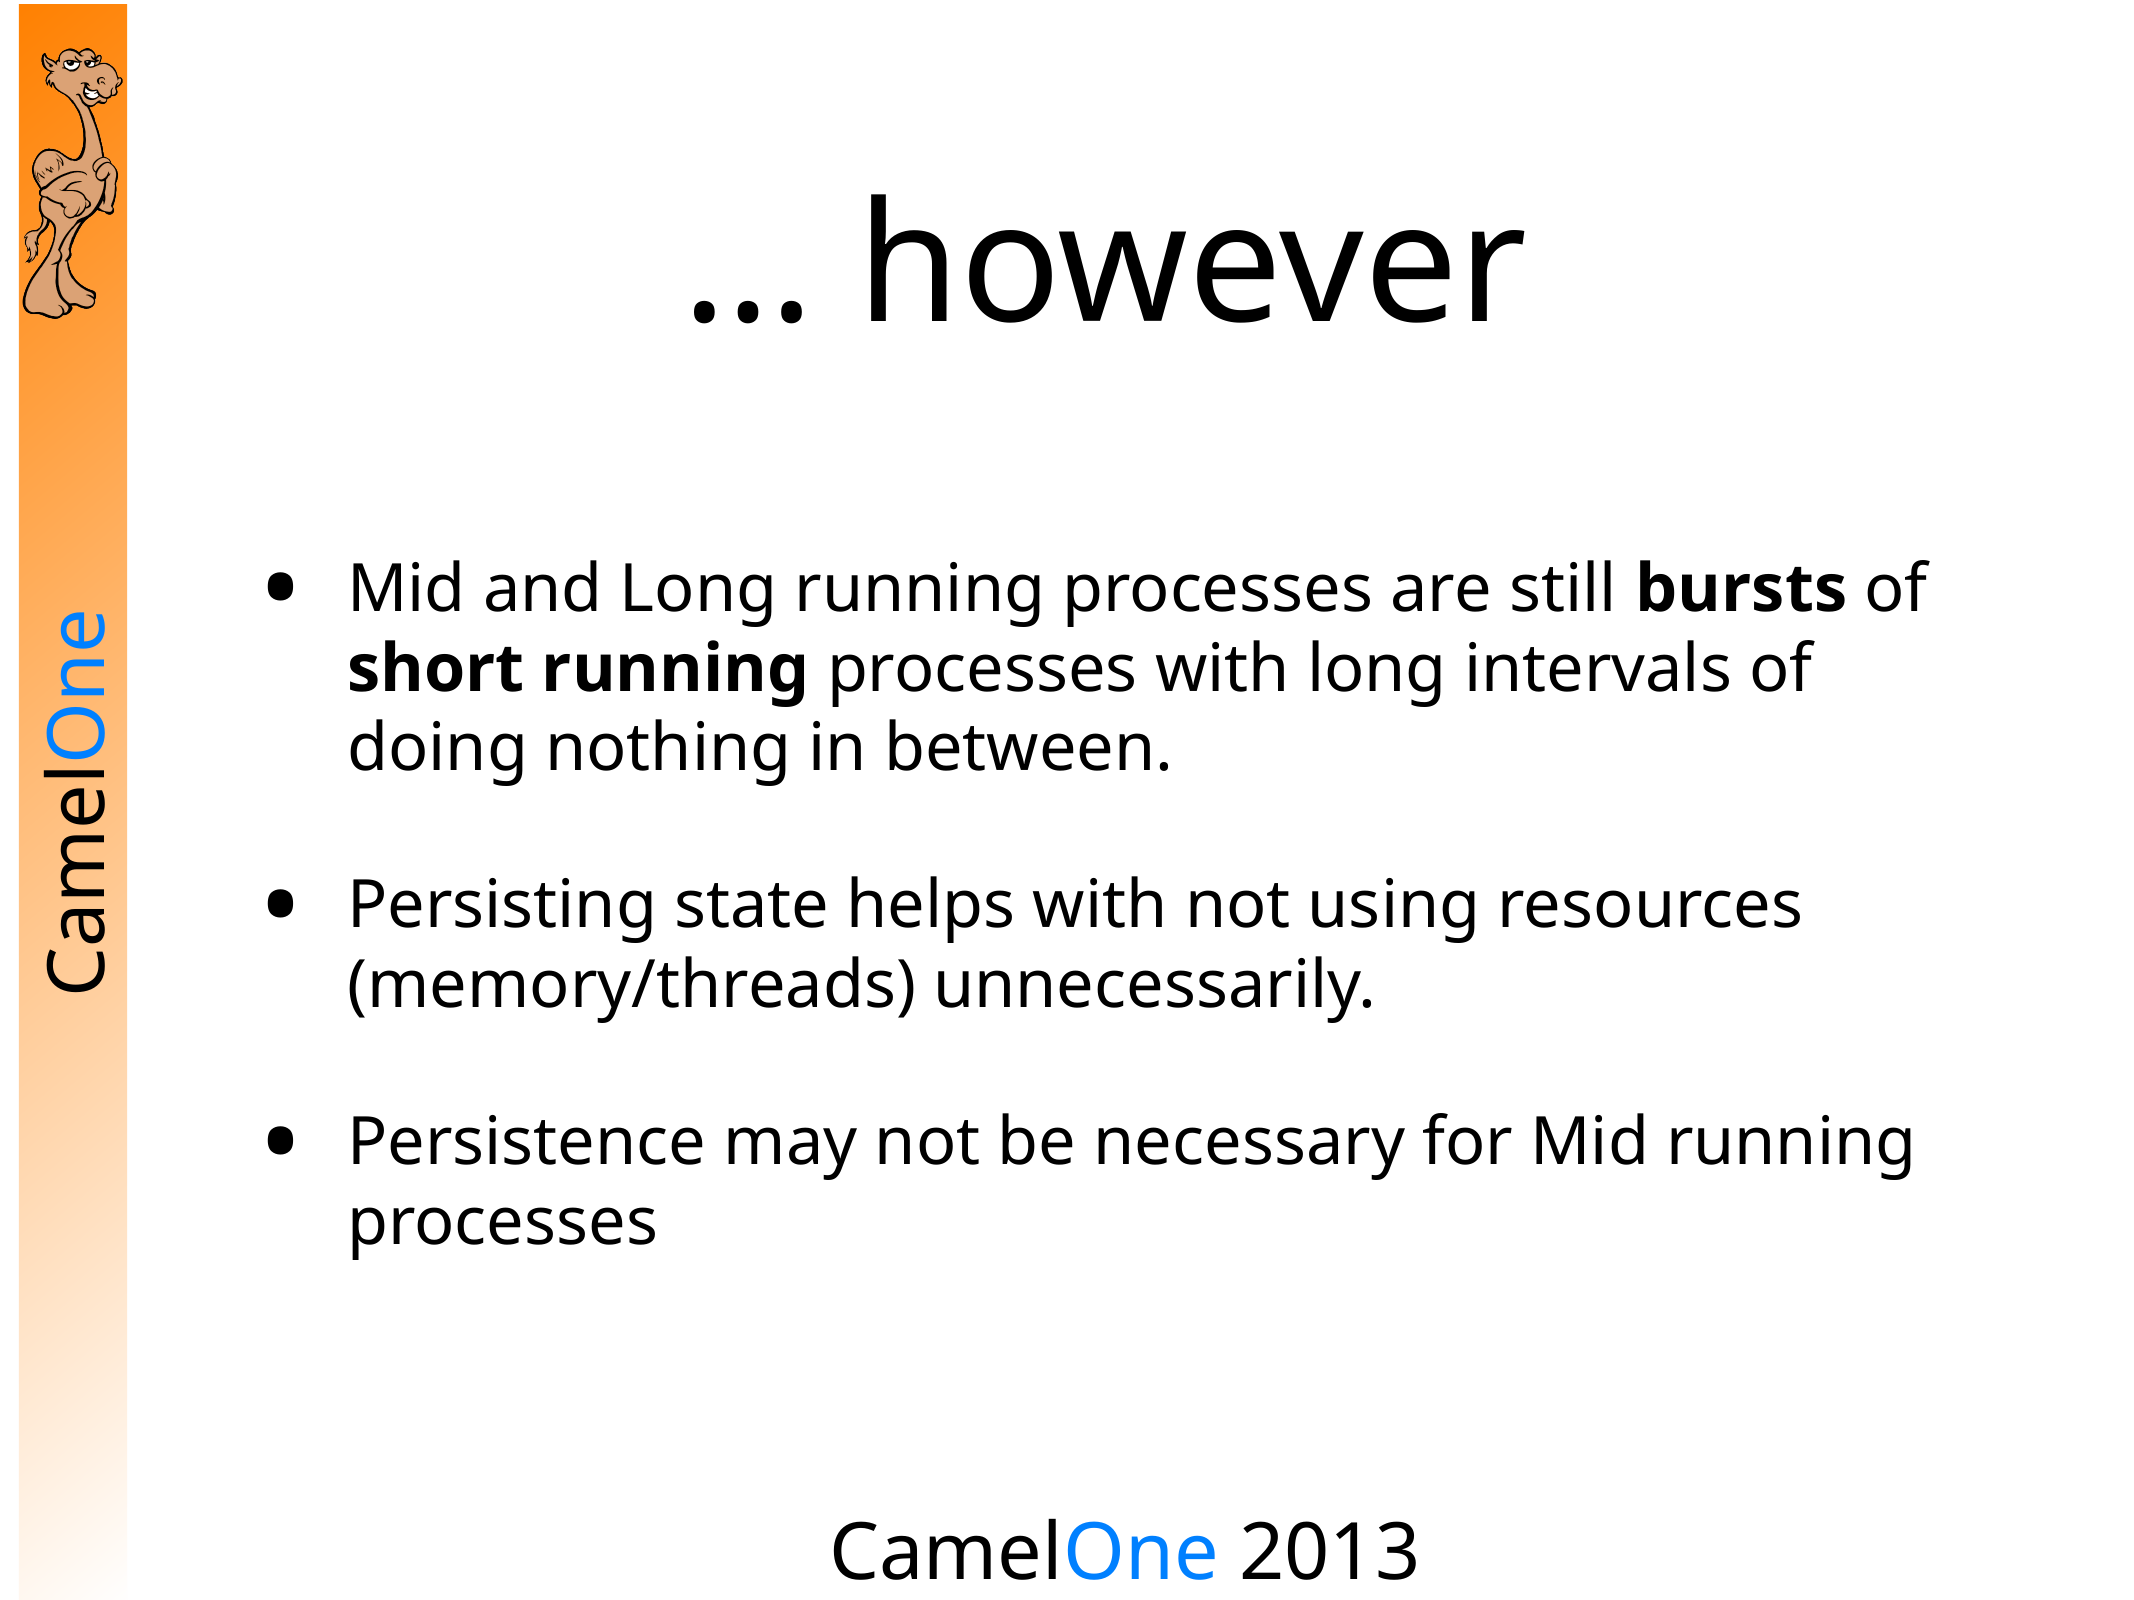

# … however
Mid and Long running processes are still bursts of short running processes with long intervals of doing nothing in between.
Persisting state helps with not using resources (memory/threads) unnecessarily.
Persistence may not be necessary for Mid running processes